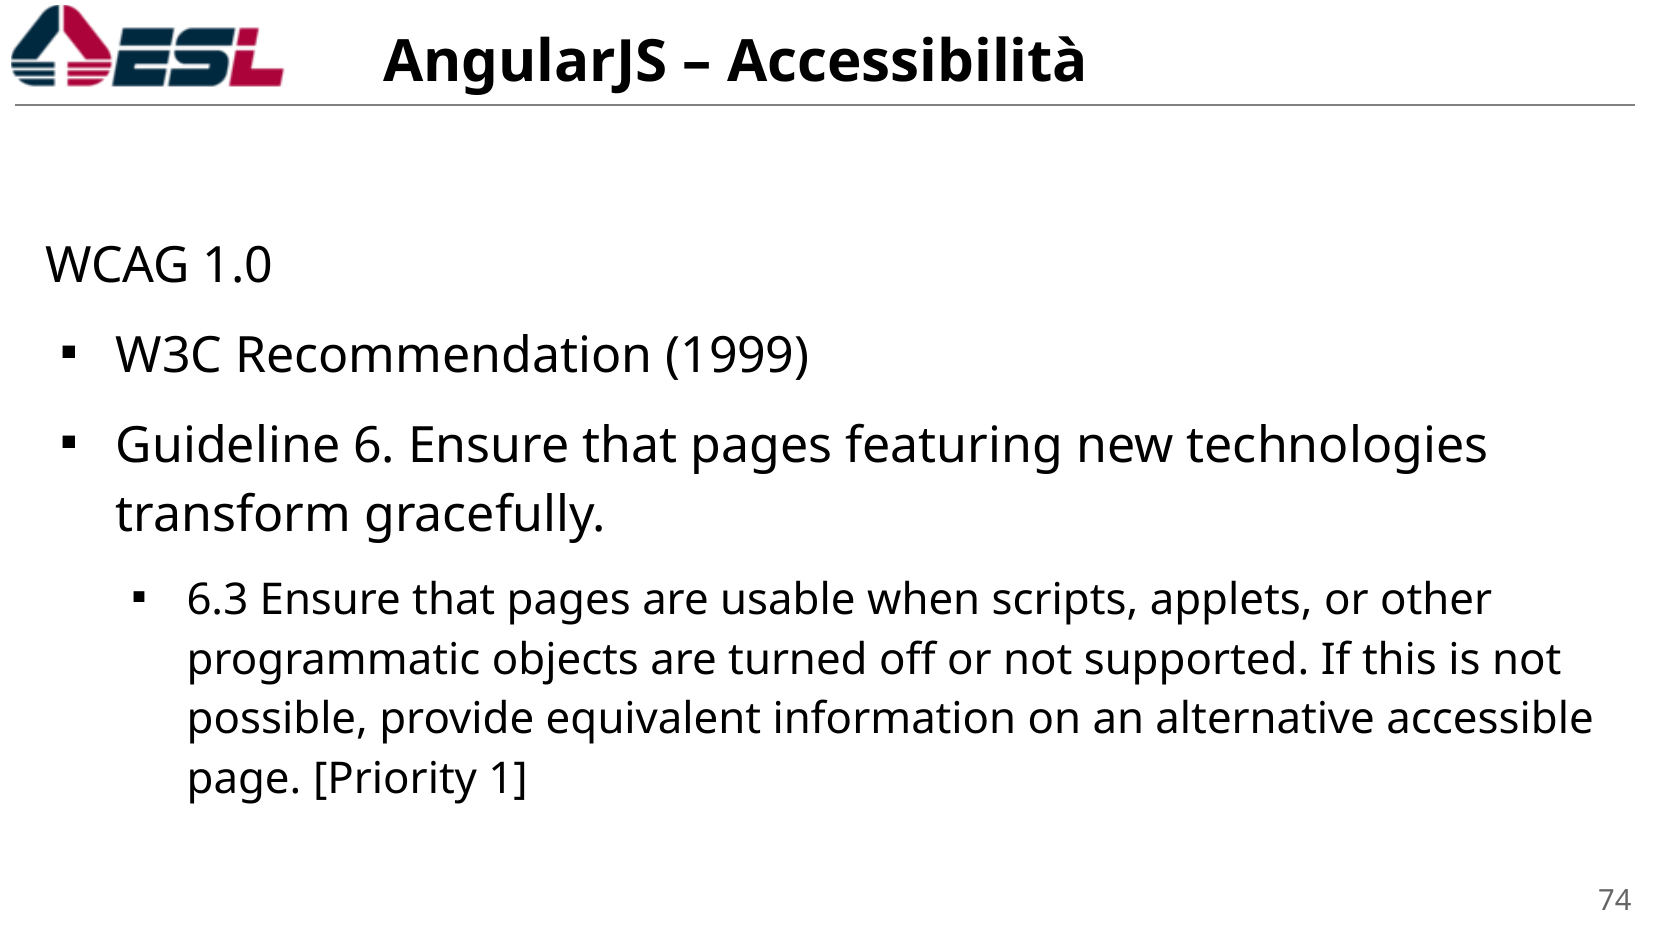

# AngularJS – Accessibilità
WCAG 1.0
W3C Recommendation (1999)
Guideline 6. Ensure that pages featuring new technologies transform gracefully.
6.3 Ensure that pages are usable when scripts, applets, or other programmatic objects are turned off or not supported. If this is not possible, provide equivalent information on an alternative accessible page. [Priority 1]